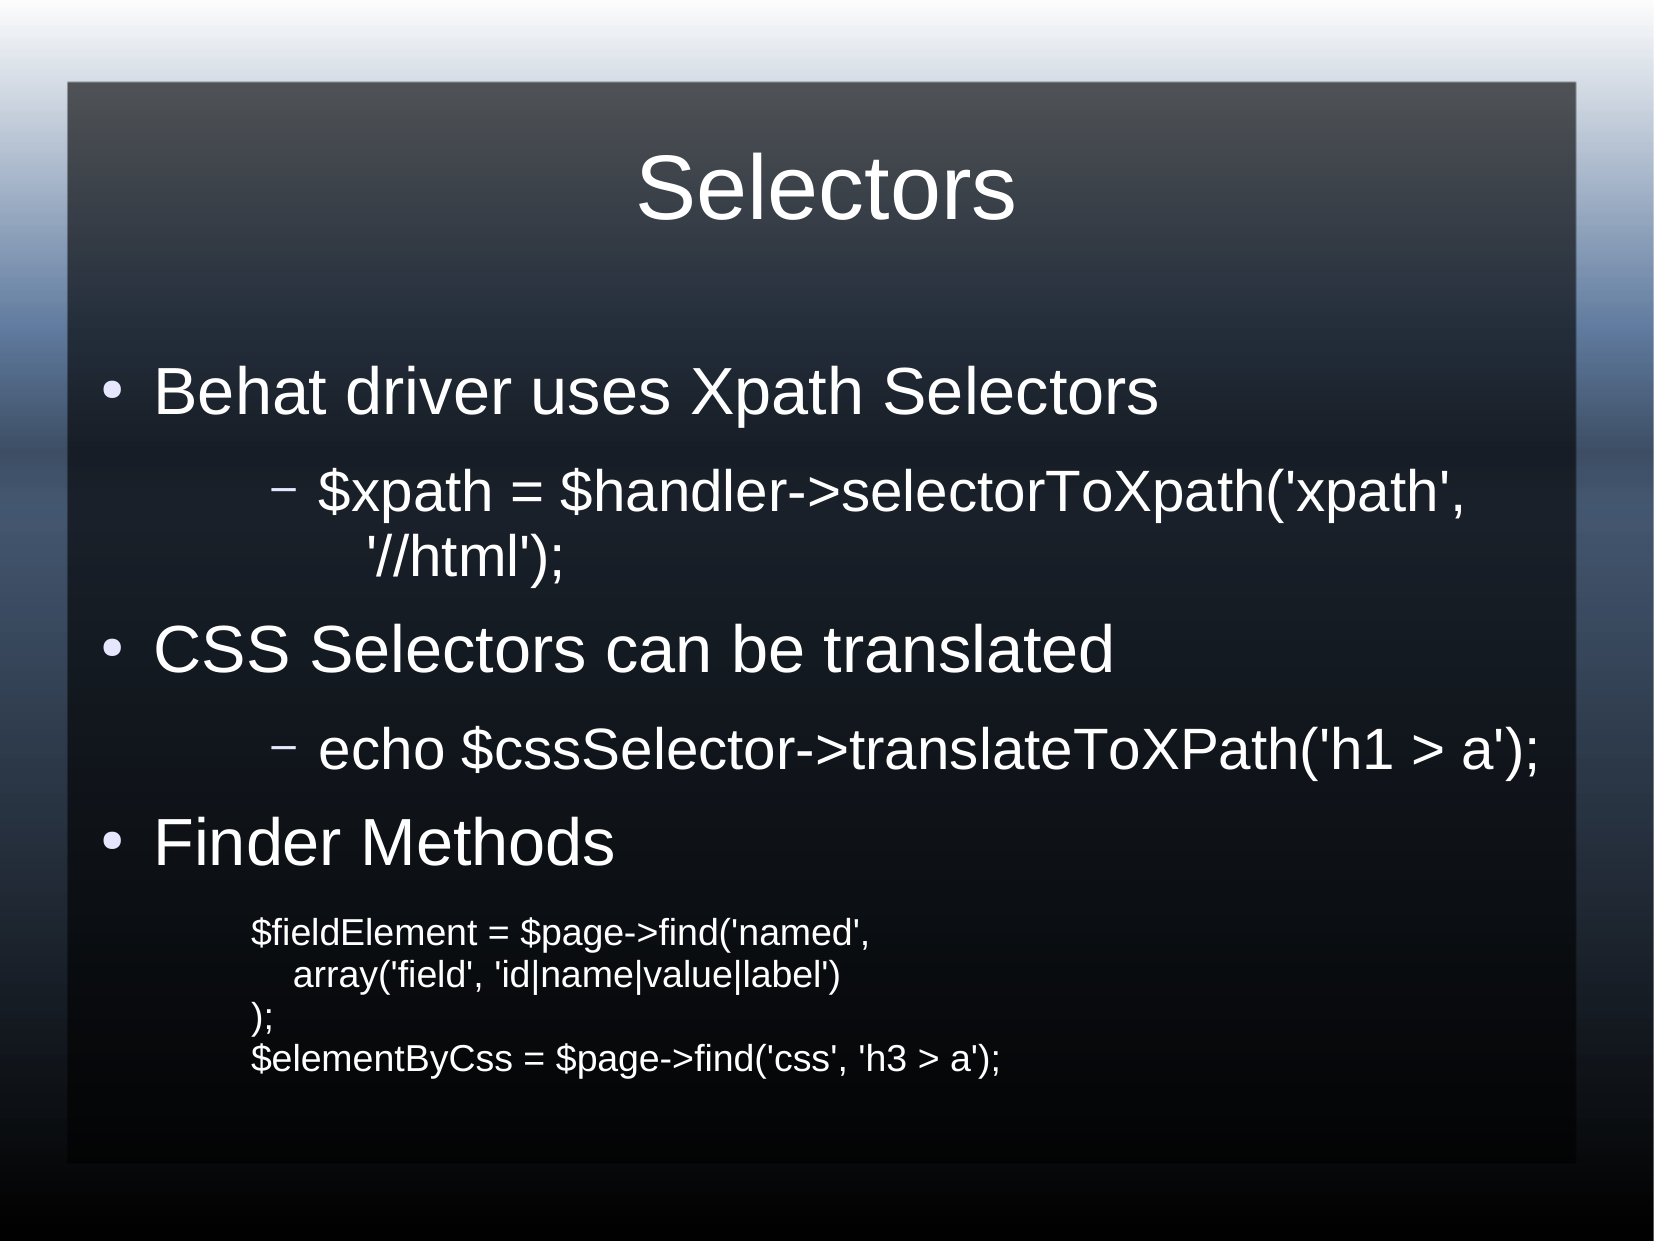

# Selectors
Behat driver uses Xpath Selectors
$xpath = $handler->selectorToXpath('xpath', '//html');
CSS Selectors can be translated
echo $cssSelector->translateToXPath('h1 > a');
Finder Methods
$fieldElement = $page->find('named',
 array('field', 'id|name|value|label')
);
$elementByCss = $page->find('css', 'h3 > a');